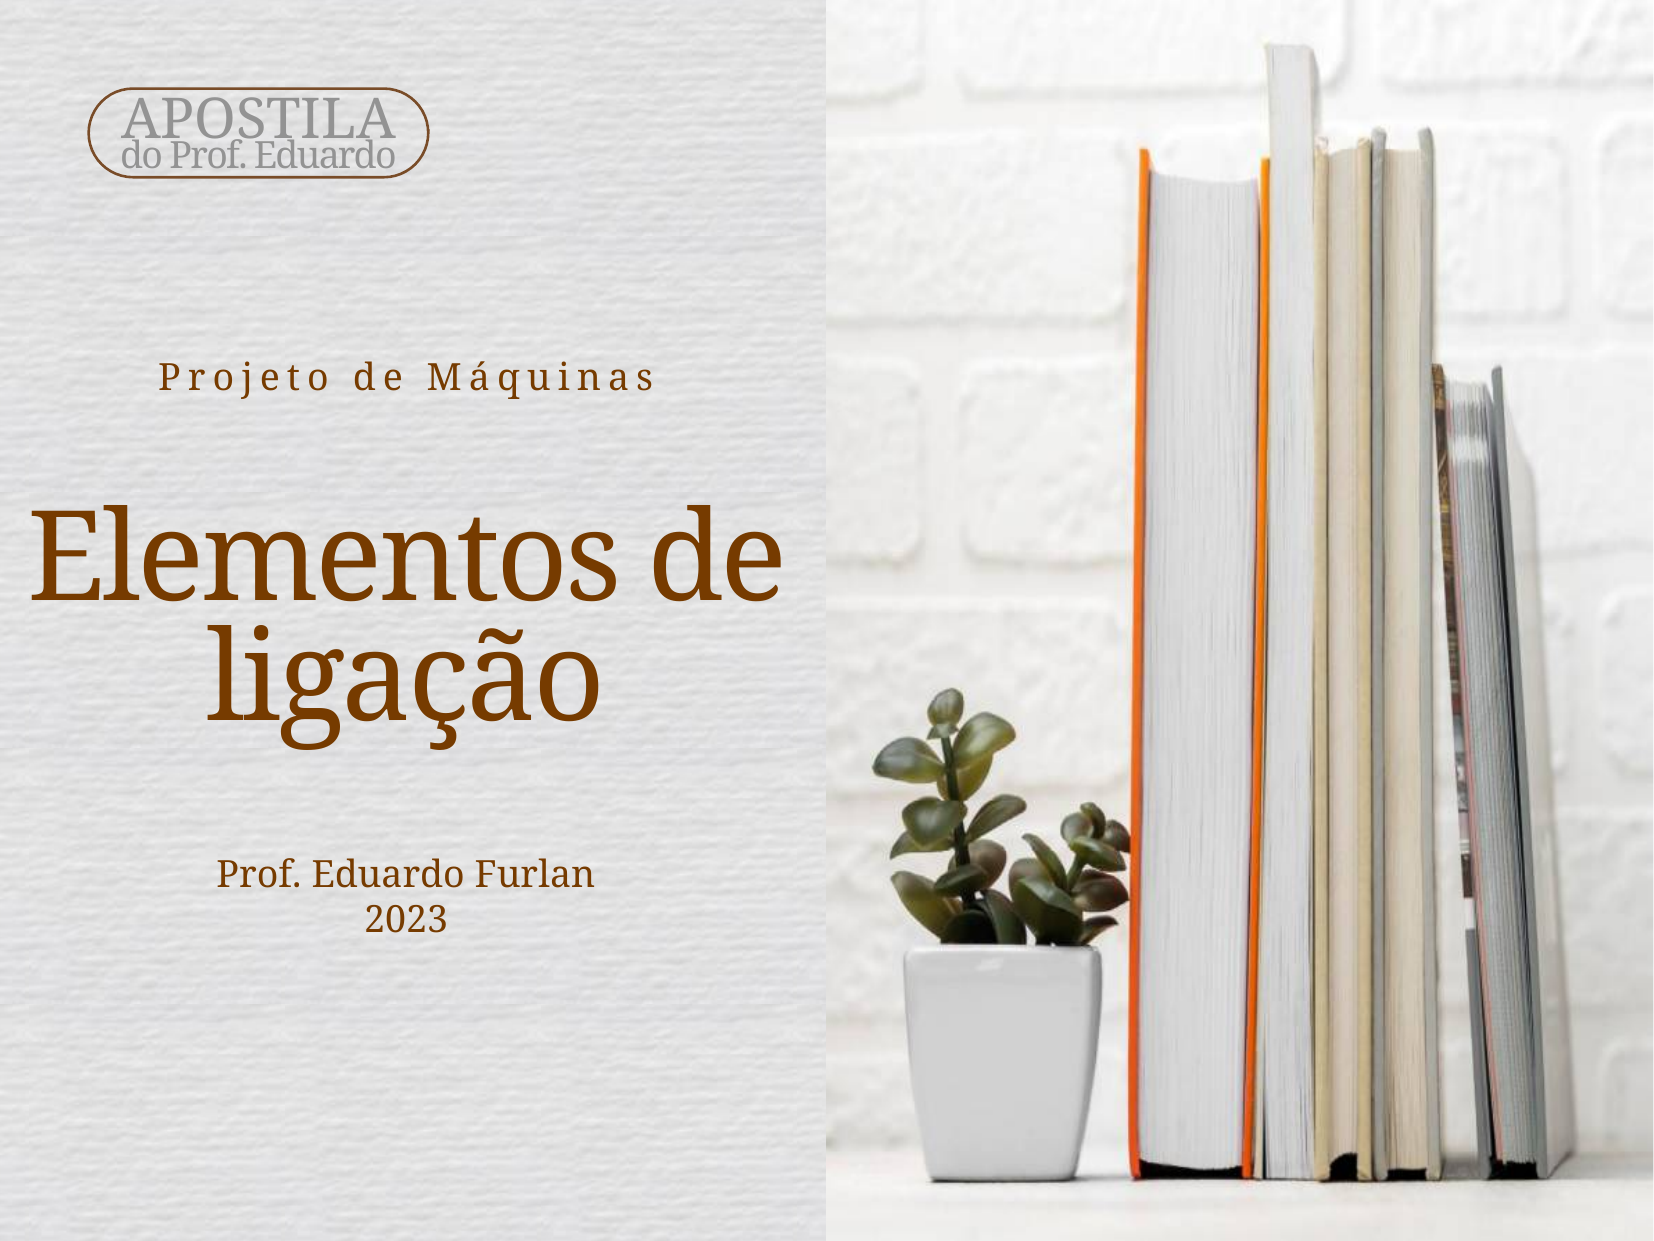

1
APOSTILA
do Prof. Eduardo
Projeto de Máquinas
Elementos de ligação
Prof. Eduardo Furlan
2023